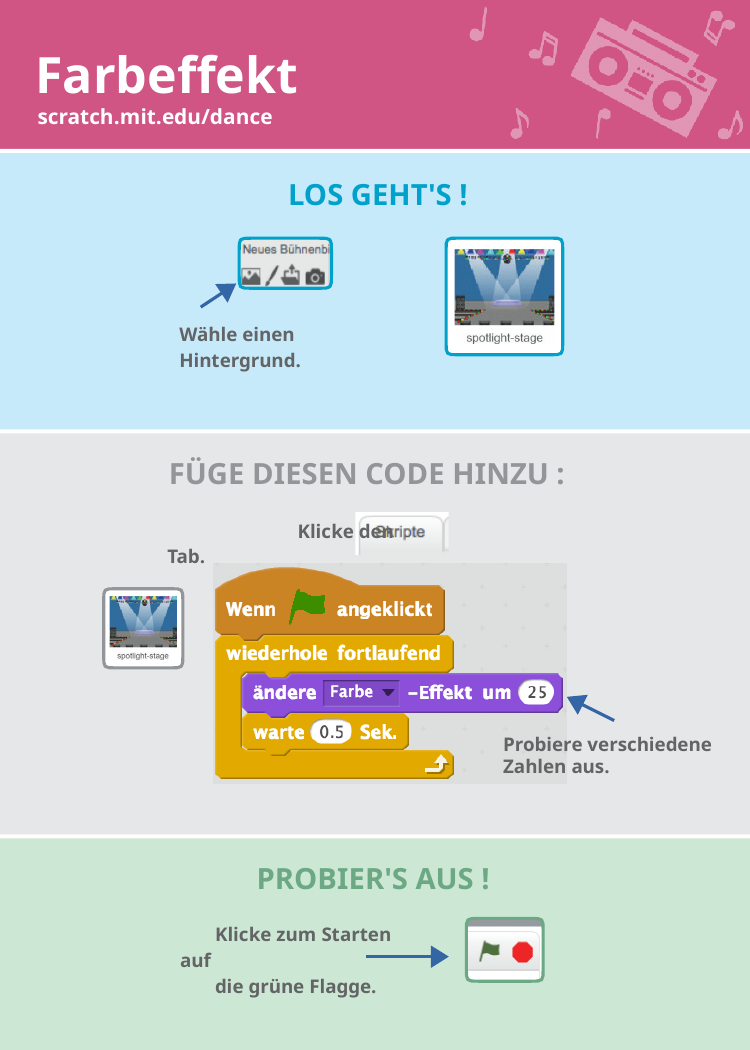

Farbeffekt
scratch.mit.edu/dance
LOS GEHT'S !
Wähle einen
Hintergrund.
FÜGE DIESEN CODE HINZU :
 Klicke den Tab.
Probiere verschiedene Zahlen aus.
PROBIER'S AUS !
 Klicke zum Starten auf
 die grüne Flagge.